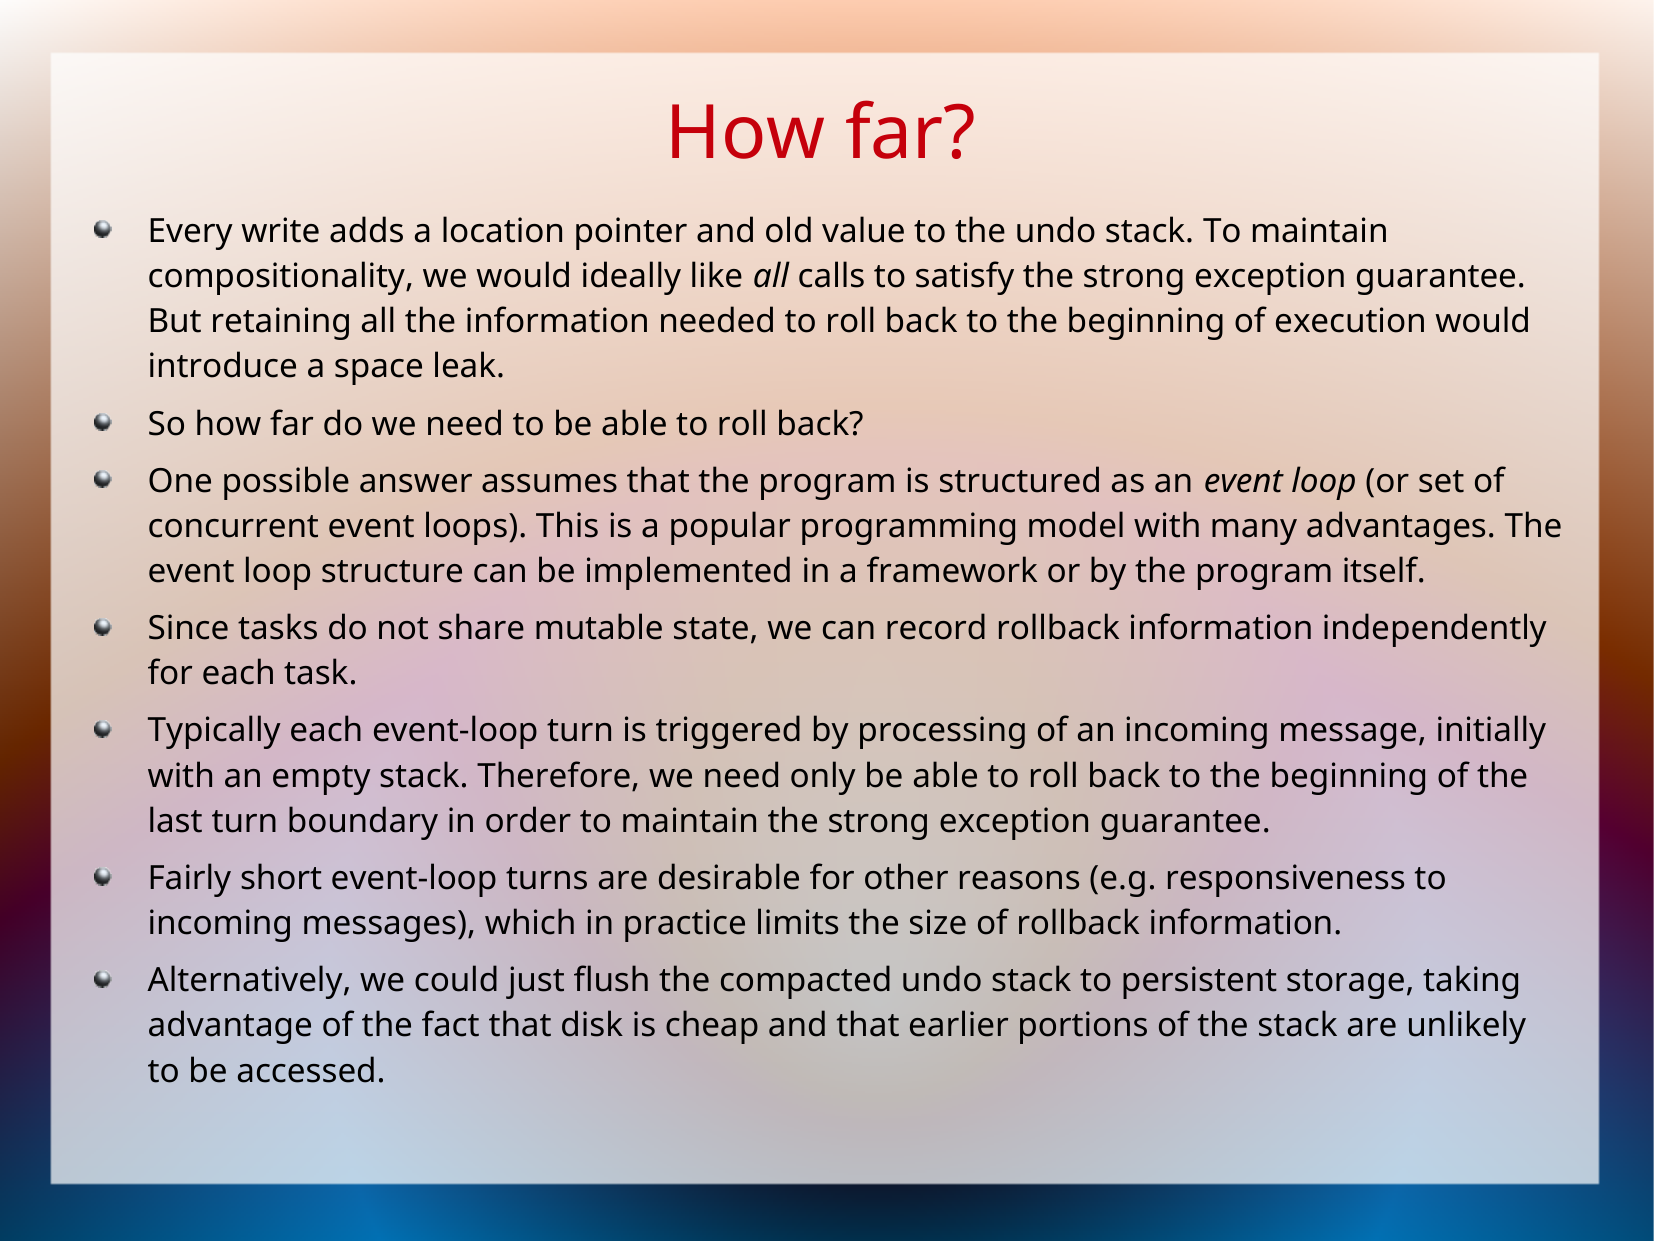

# How far?
Every write adds a location pointer and old value to the undo stack. To maintain compositionality, we would ideally like all calls to satisfy the strong exception guarantee. But retaining all the information needed to roll back to the beginning of execution would introduce a space leak.
So how far do we need to be able to roll back?
One possible answer assumes that the program is structured as an event loop (or set of concurrent event loops). This is a popular programming model with many advantages. The event loop structure can be implemented in a framework or by the program itself.
Since tasks do not share mutable state, we can record rollback information independently for each task.
Typically each event-loop turn is triggered by processing of an incoming message, initially with an empty stack. Therefore, we need only be able to roll back to the beginning of the last turn boundary in order to maintain the strong exception guarantee.
Fairly short event-loop turns are desirable for other reasons (e.g. responsiveness to incoming messages), which in practice limits the size of rollback information.
Alternatively, we could just flush the compacted undo stack to persistent storage, taking advantage of the fact that disk is cheap and that earlier portions of the stack are unlikely to be accessed.